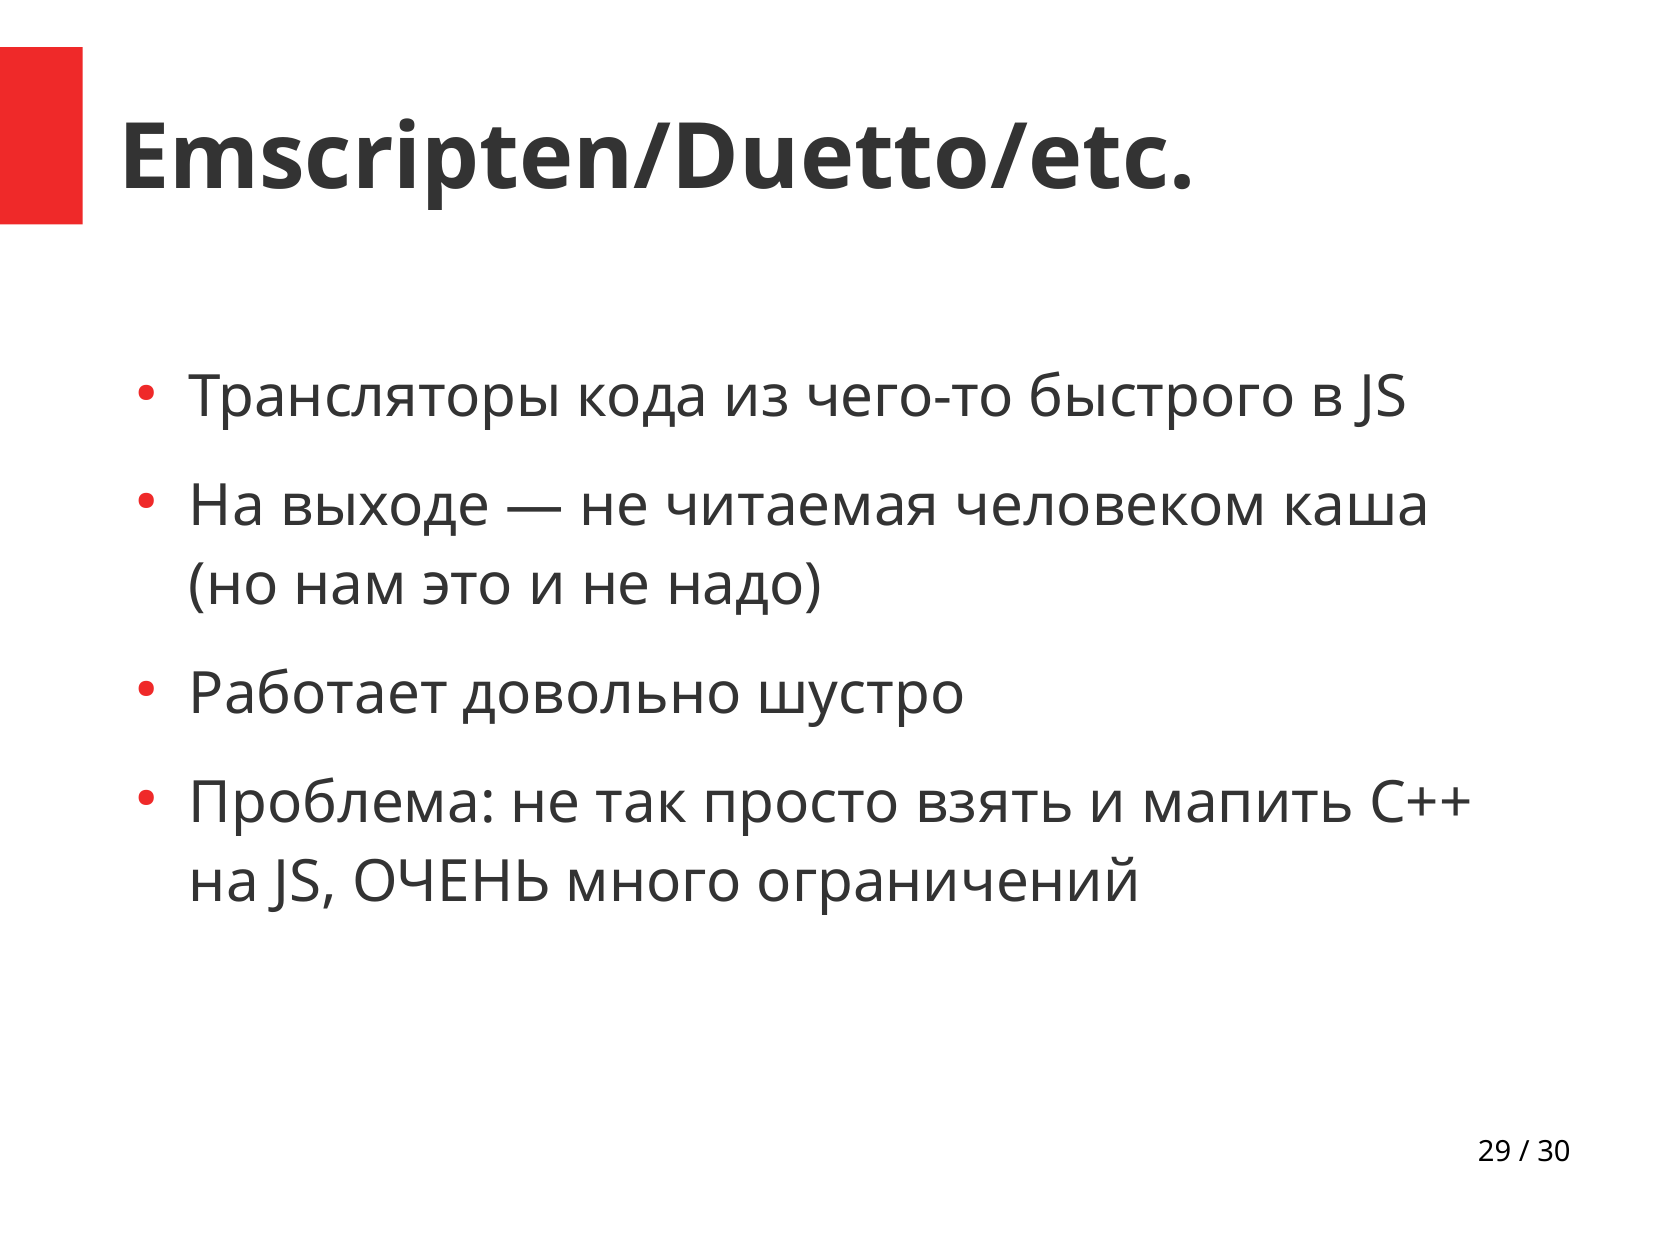

# Emscripten/Duetto/etc.
Трансляторы кода из чего-то быстрого в JS
На выходе — не читаемая человеком каша (но нам это и не надо)
Работает довольно шустро
Проблема: не так просто взять и мапить C++ на JS, ОЧЕНЬ много ограничений
29